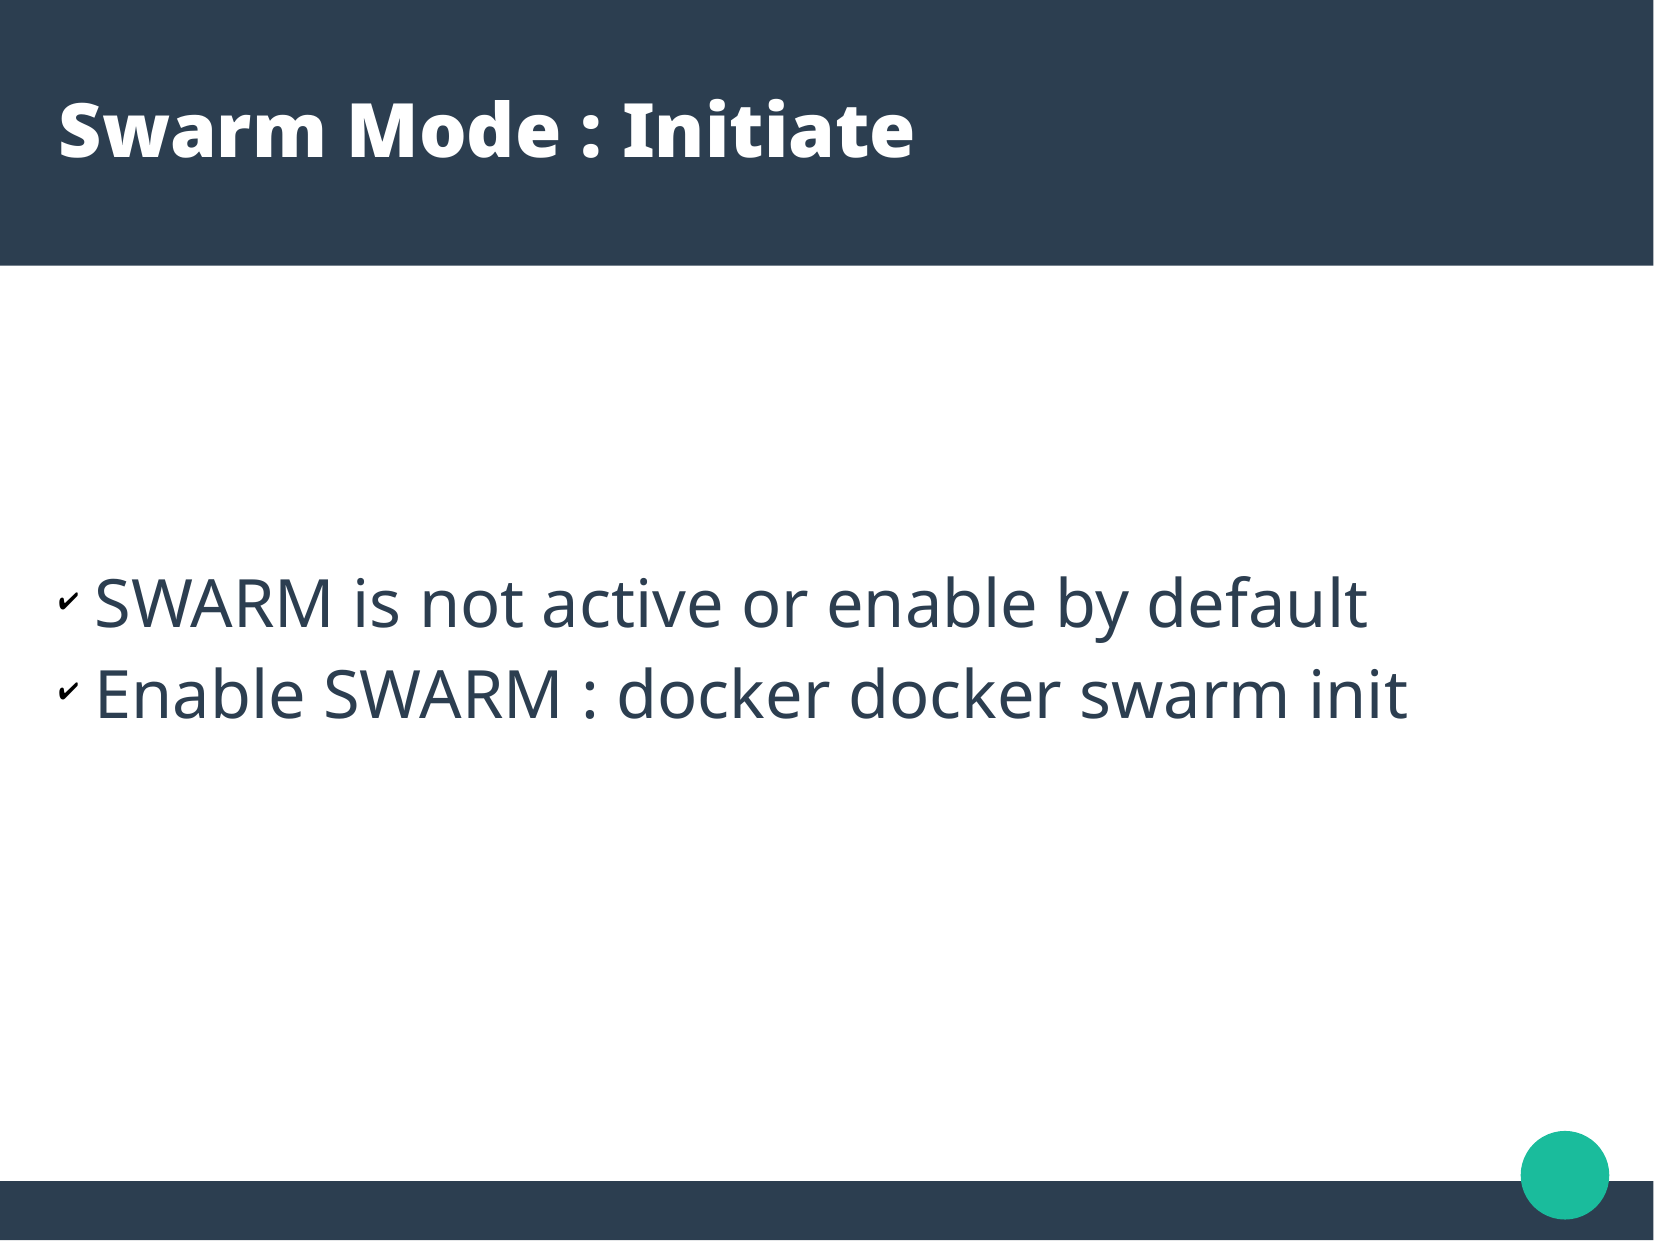

# Swarm Mode : Initiate
SWARM is not active or enable by default
Enable SWARM : docker docker swarm init